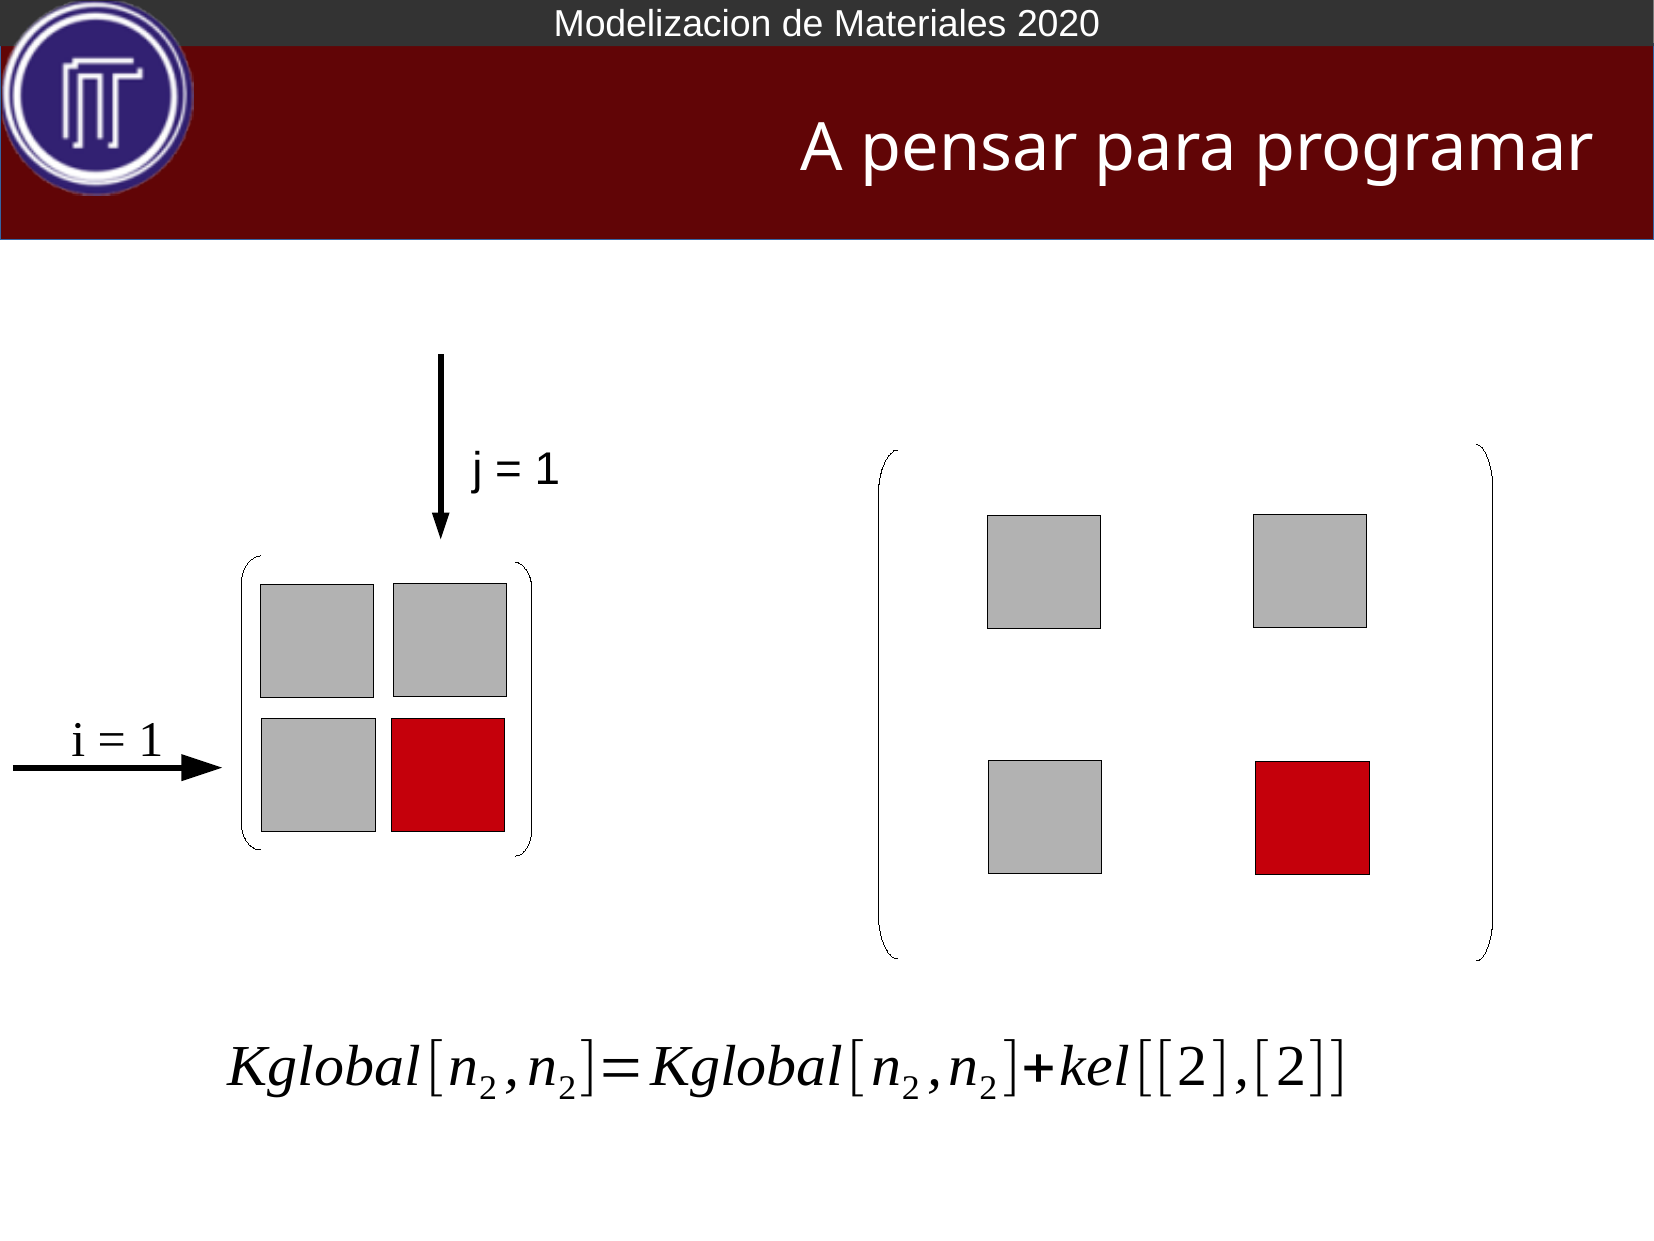

# A pensar para programar
j = 1
i = 1